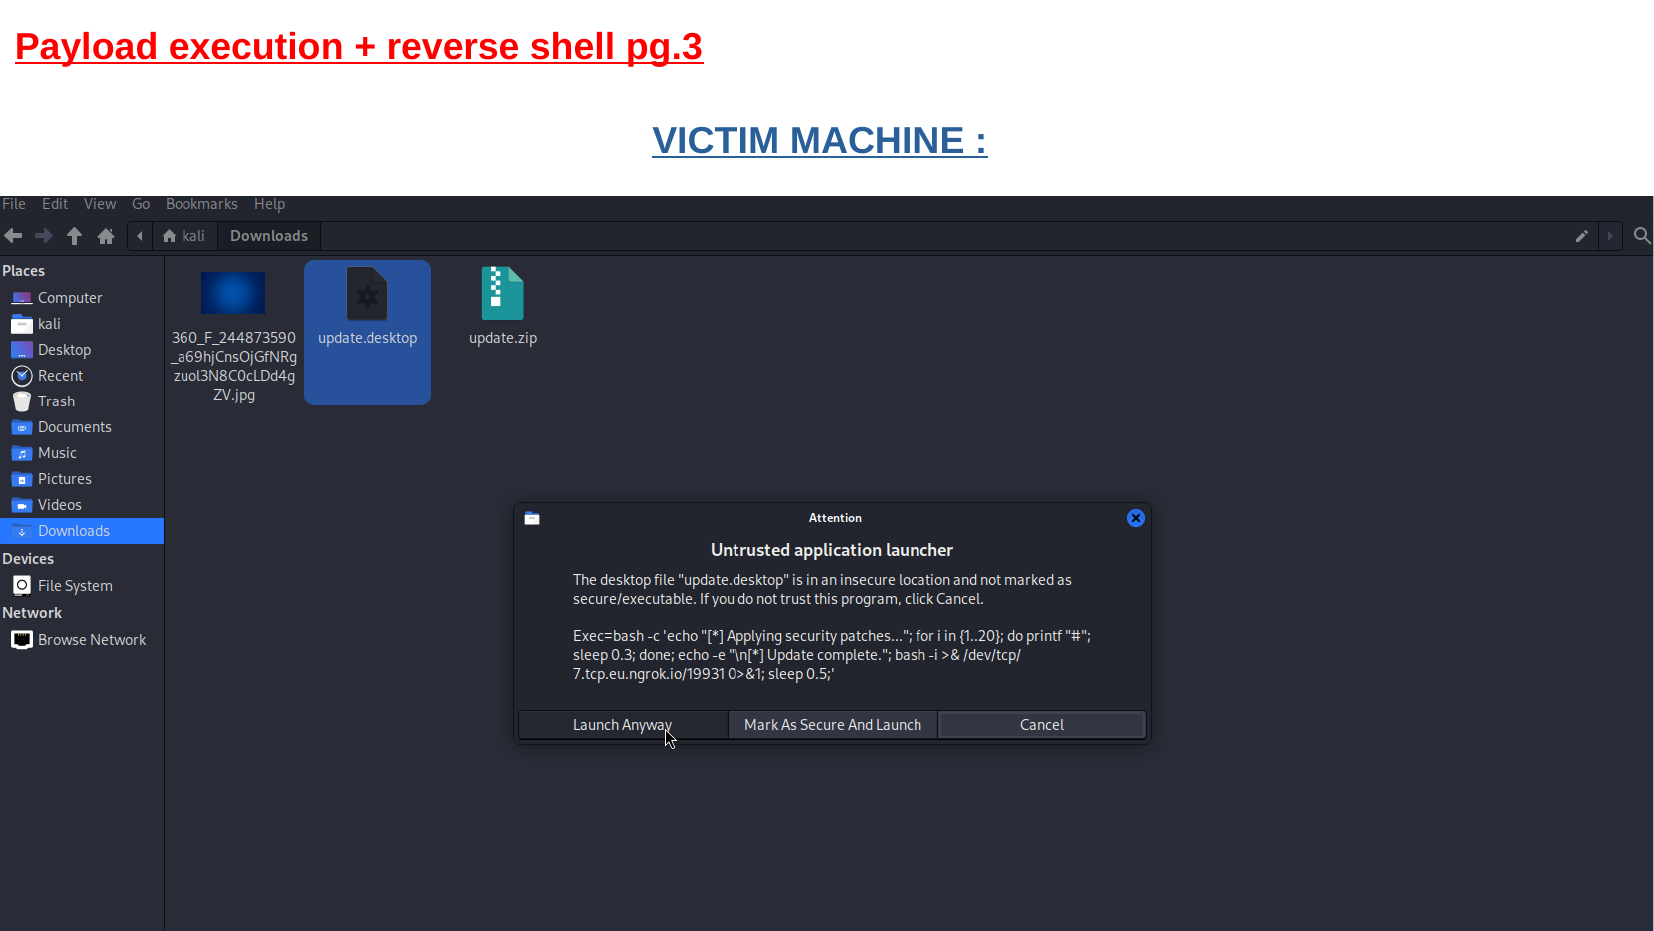

Payload execution + reverse shell pg.3
VICTIM MACHINE :
9